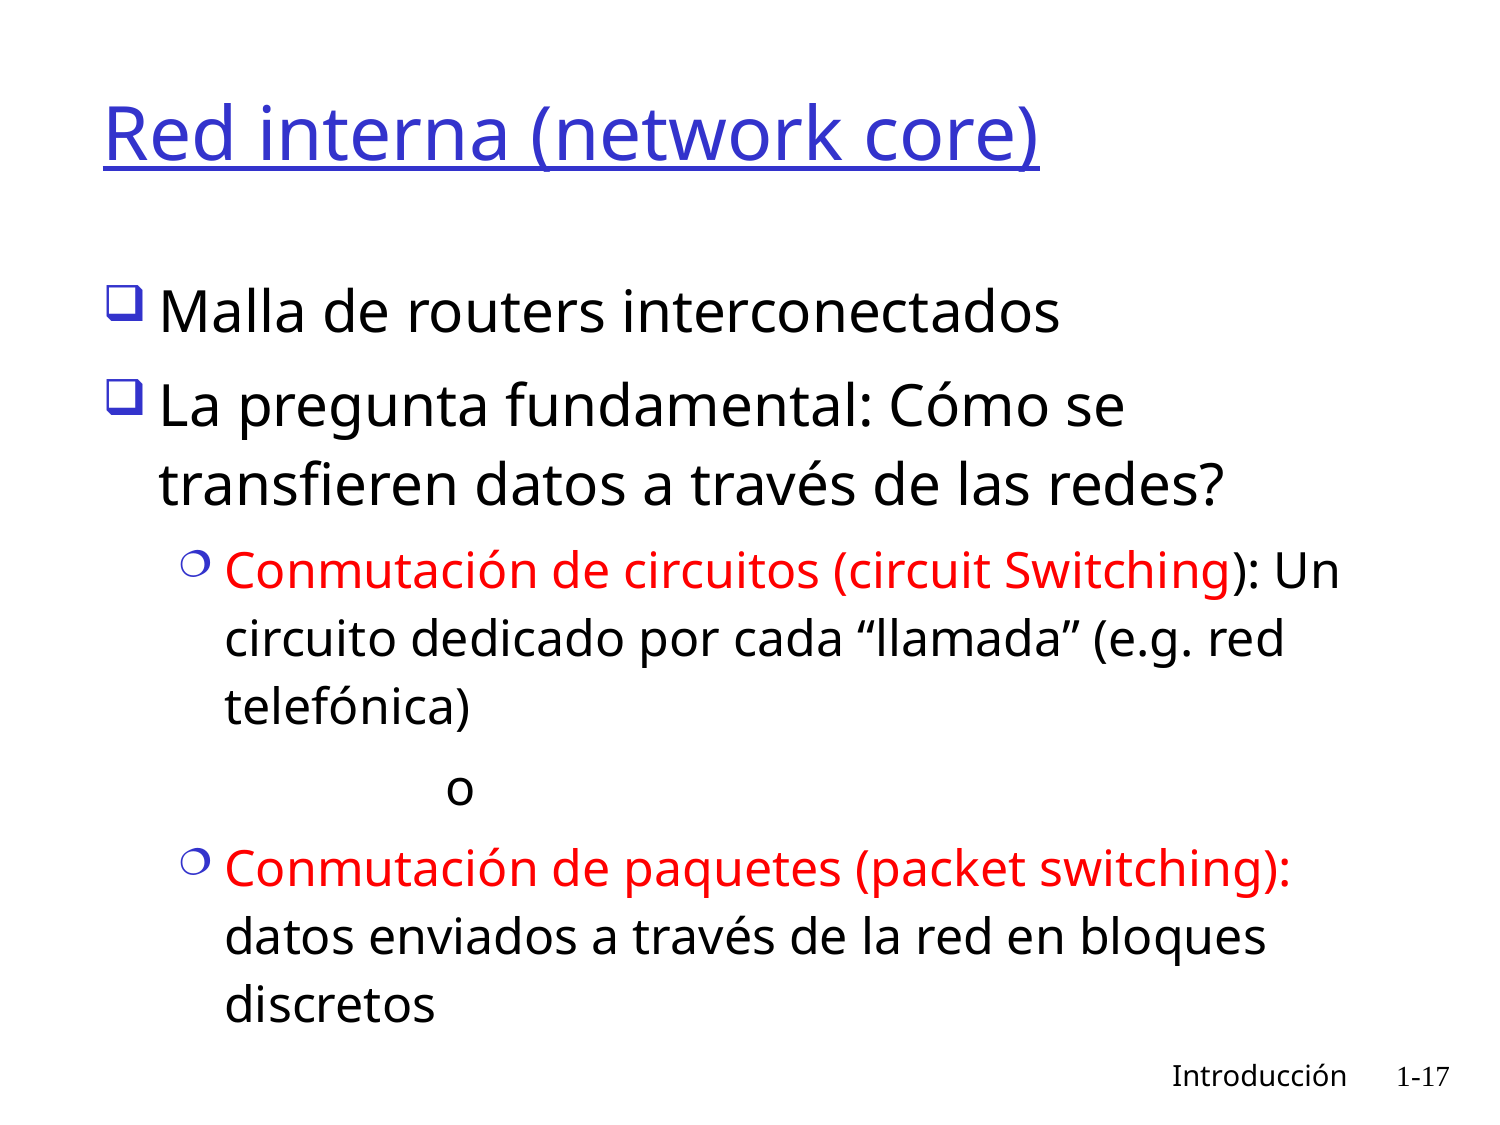

# Red interna (network core)
Malla de routers interconectados
La pregunta fundamental: Cómo se transfieren datos a través de las redes?
Conmutación de circuitos (circuit Switching): Un circuito dedicado por cada “llamada” (e.g. red telefónica)
 o
Conmutación de paquetes (packet switching): datos enviados a través de la red en bloques discretos
 Introducción